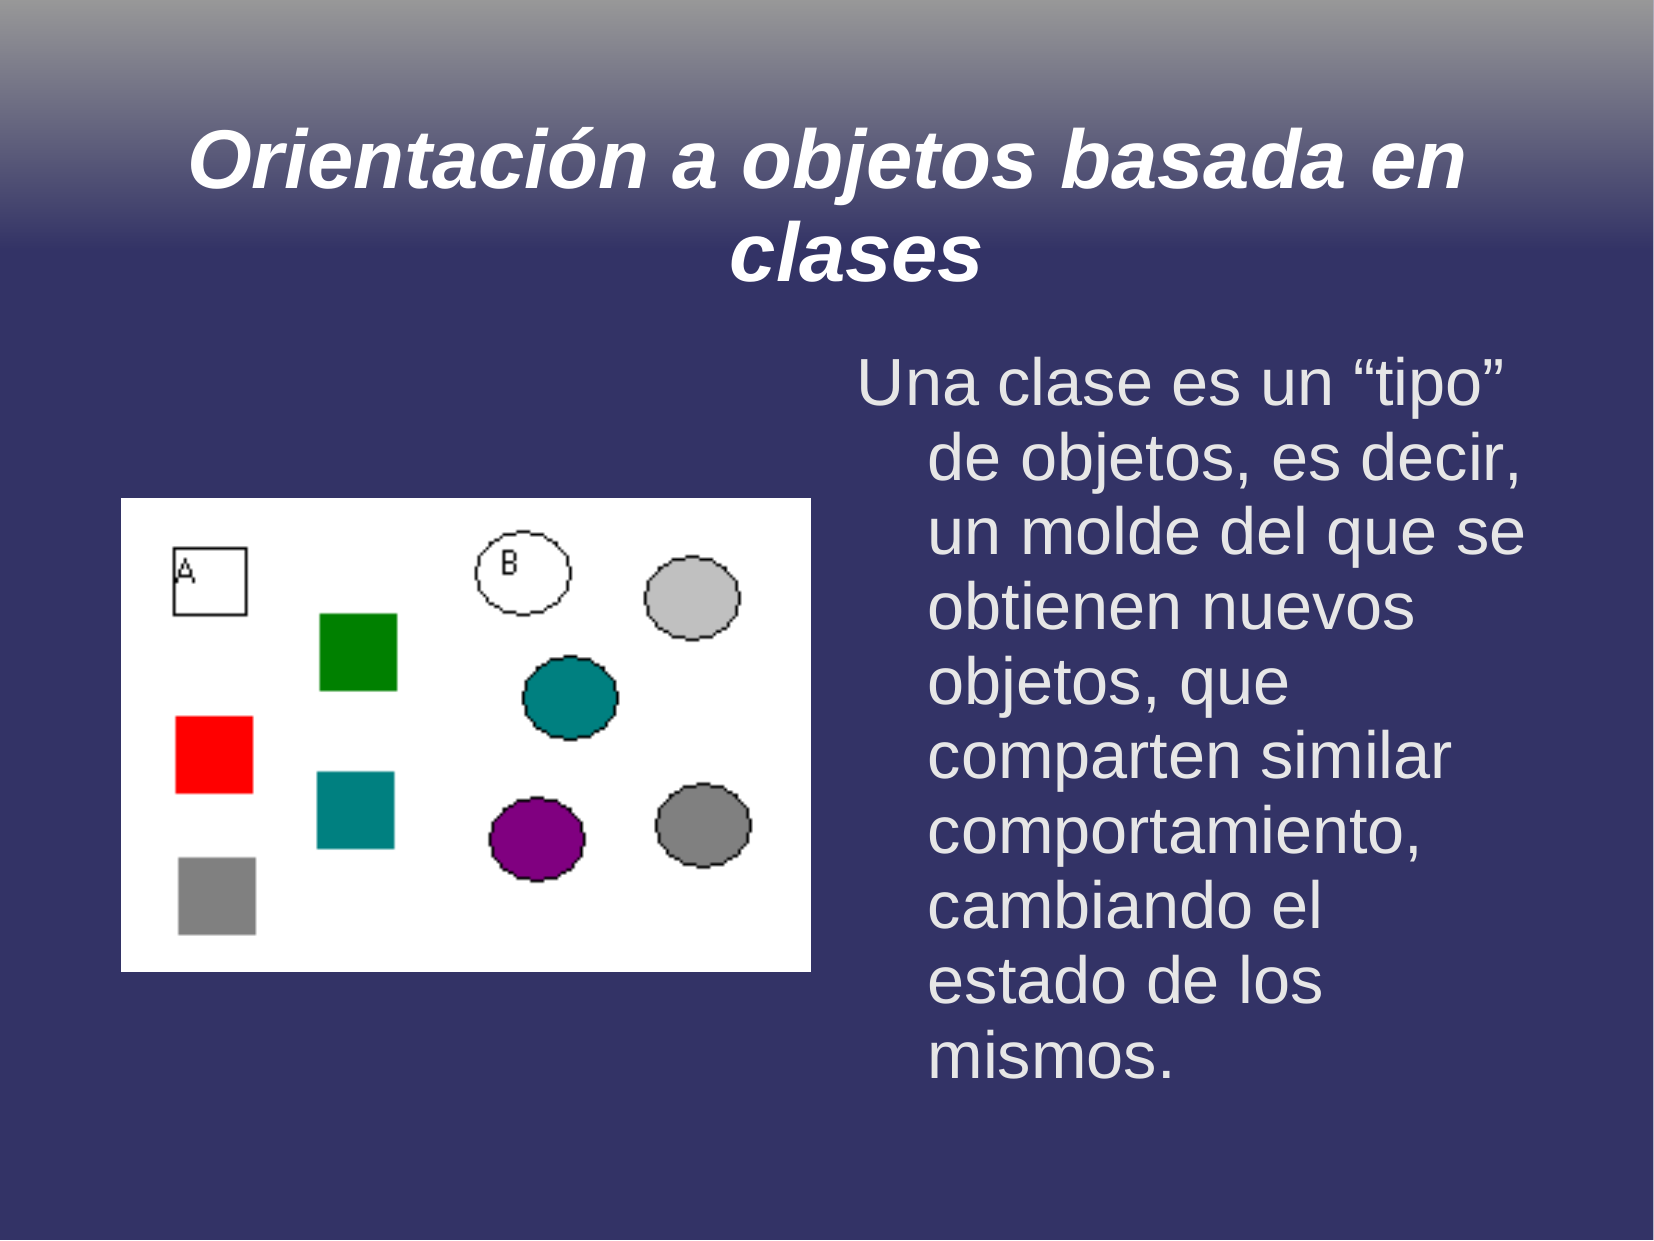

# Orientación a objetos basada en clases
Una clase es un “tipo” de objetos, es decir, un molde del que se obtienen nuevos objetos, que comparten similar comportamiento, cambiando el estado de los mismos.